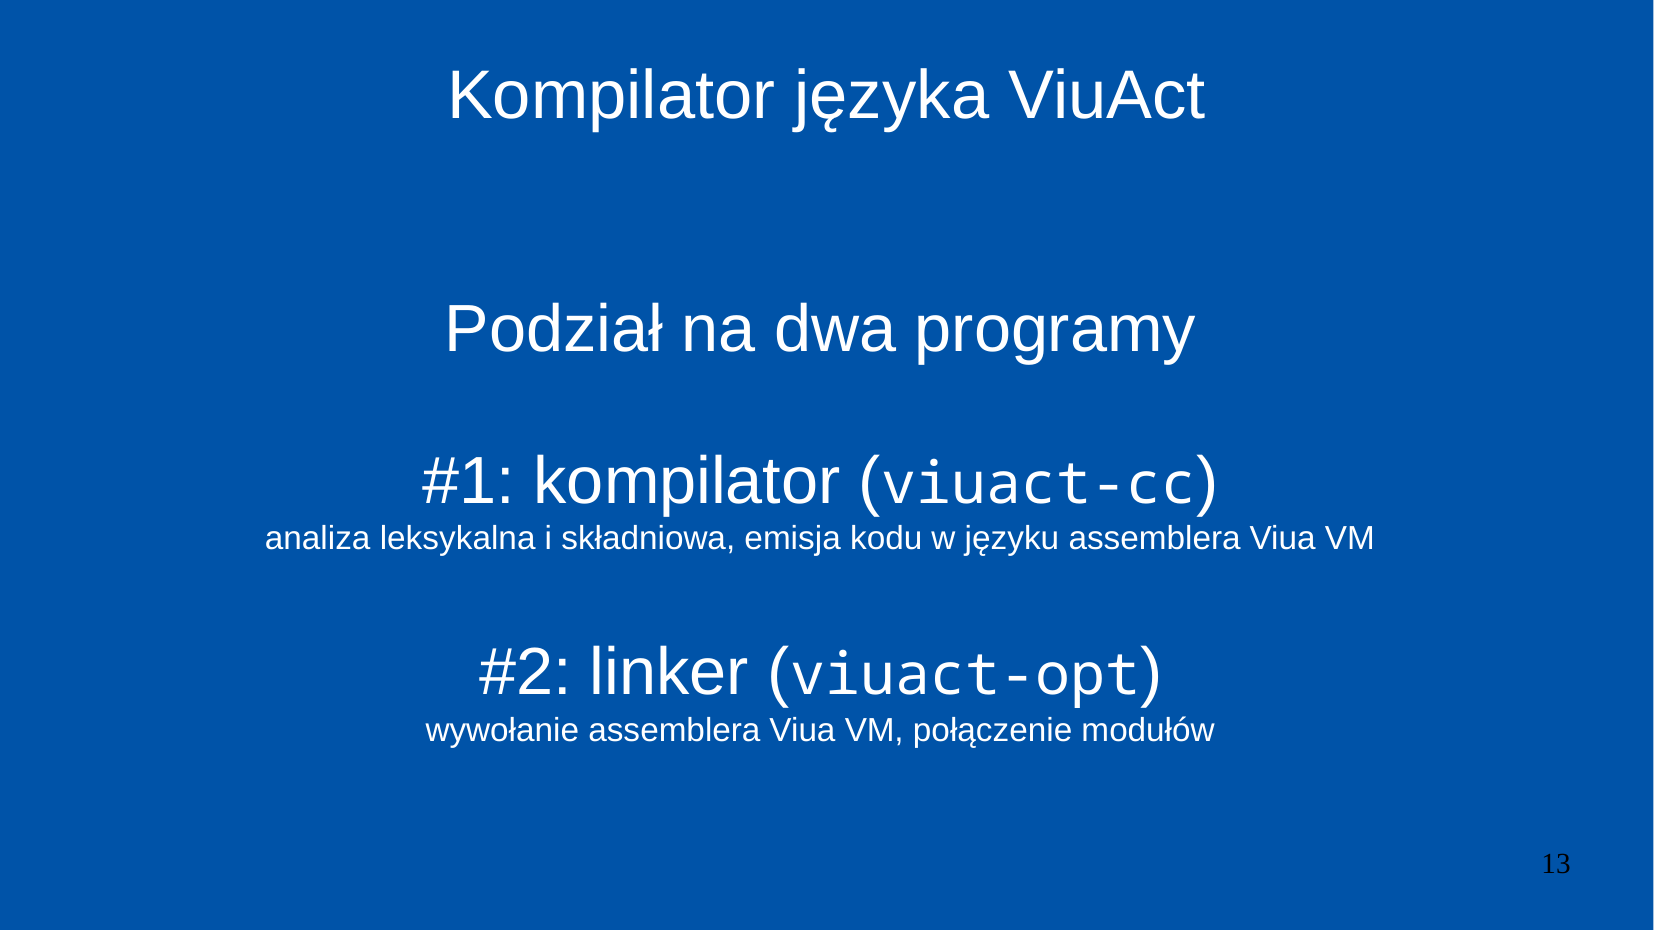

# Kompilator języka ViuAct
Podział na dwa programy
#1: kompilator (viuact-cc)
analiza leksykalna i składniowa, emisja kodu w języku assemblera Viua VM
#2: linker (viuact-opt)
wywołanie assemblera Viua VM, połączenie modułów
13